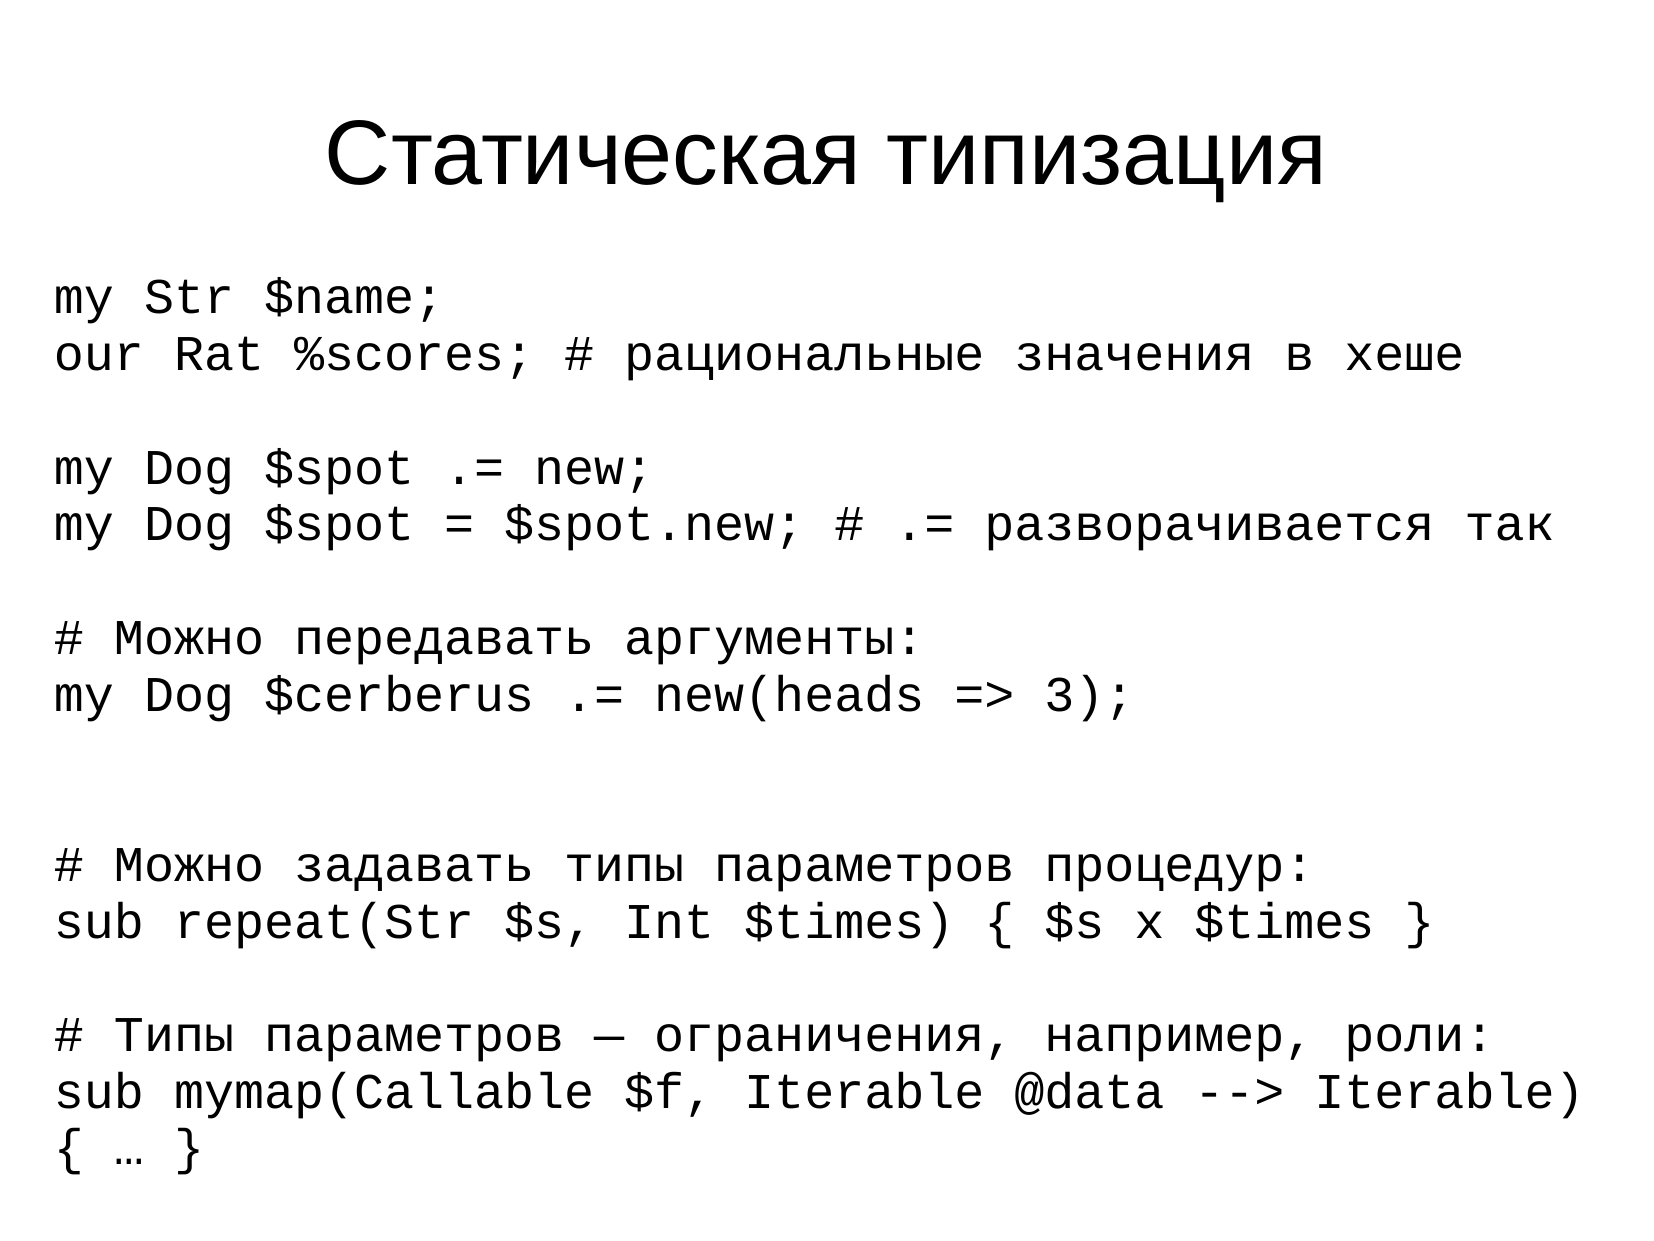

# Статическая типизация
my Str $name;
our Rat %scores; # рациональные значения в хеше
my Dog $spot .= new;
my Dog $spot = $spot.new; # .= разворачивается так
# Можно передавать аргументы:
my Dog $cerberus .= new(heads => 3);
# Можно задавать типы параметров процедур:
sub repeat(Str $s, Int $times) { $s x $times }
# Типы параметров — ограничения, например, роли:
sub mymap(Callable $f, Iterable @data --> Iterable) { … }